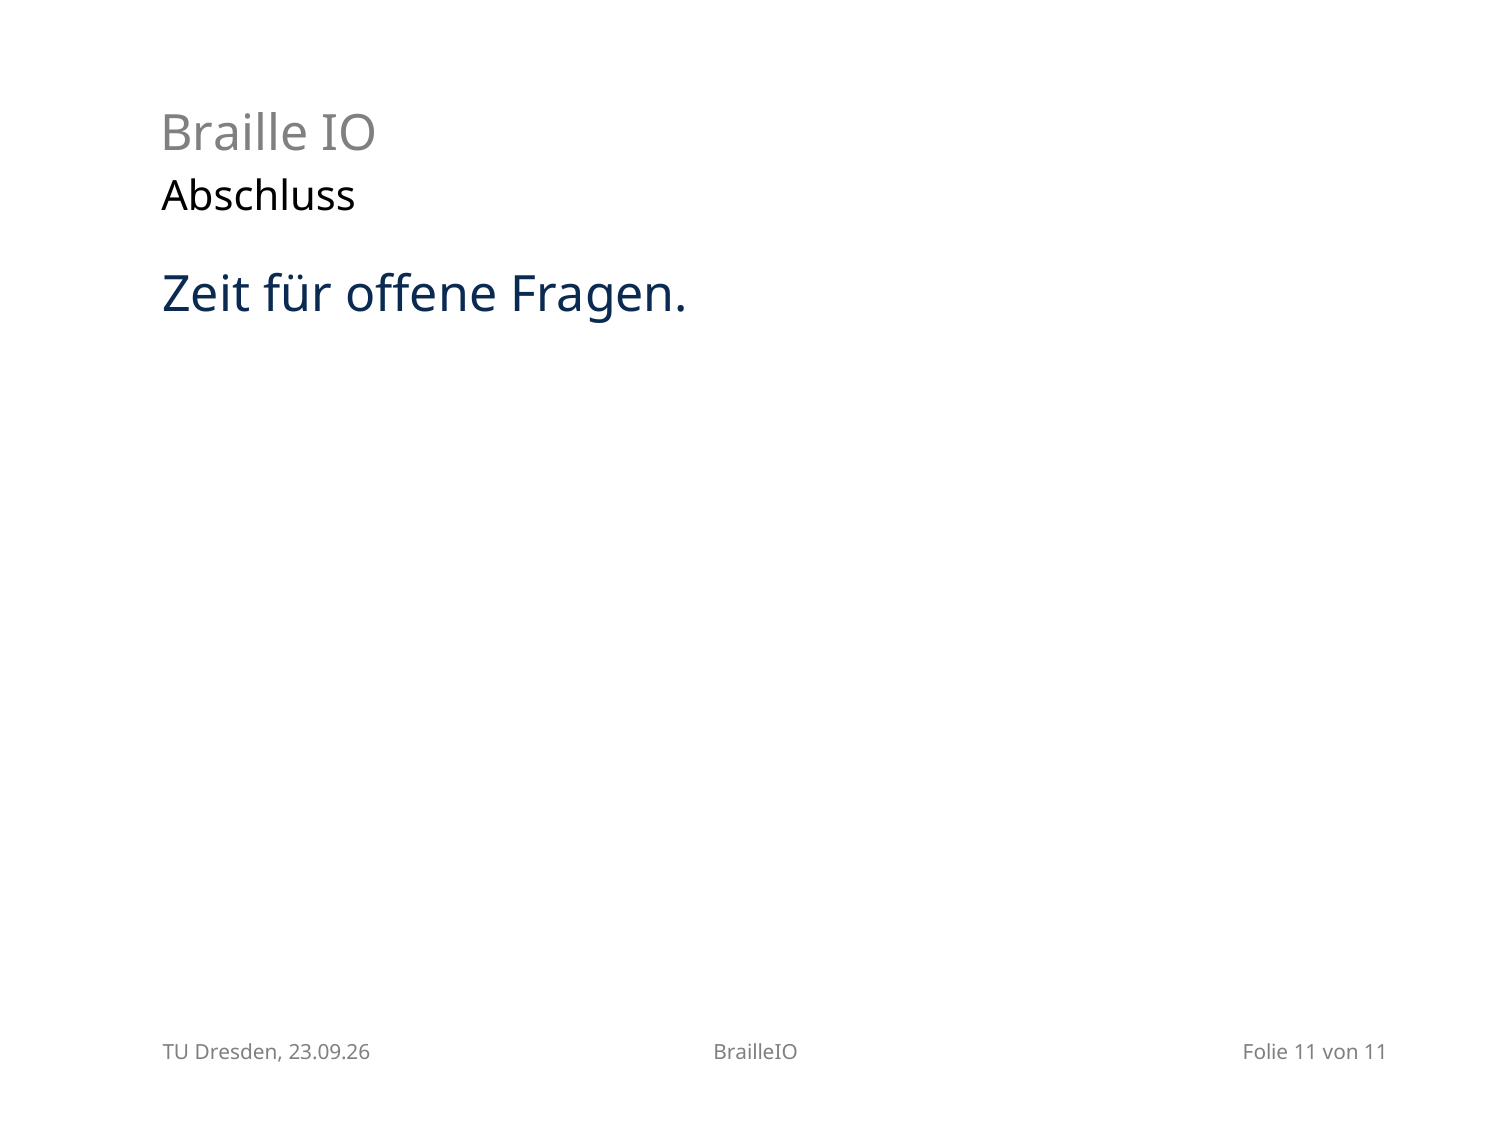

# Braille IO
Abschluss
Zeit für offene Fragen.
11